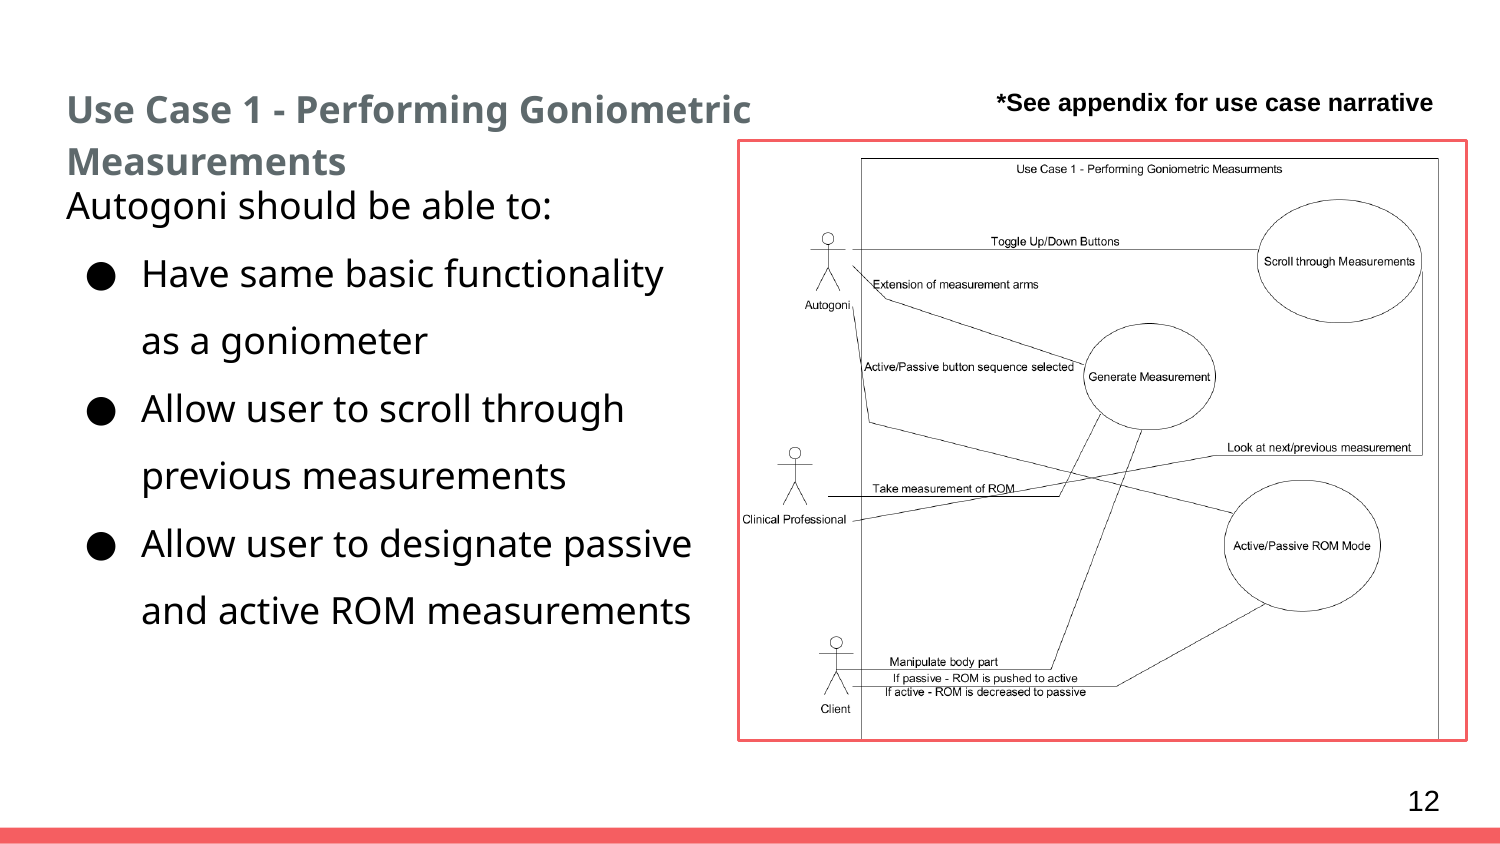

# Use Case 1 - Performing Goniometric Measurements
*See appendix for use case narrative
Autogoni should be able to:
Have same basic functionality as a goniometer
Allow user to scroll through previous measurements
Allow user to designate passive and active ROM measurements